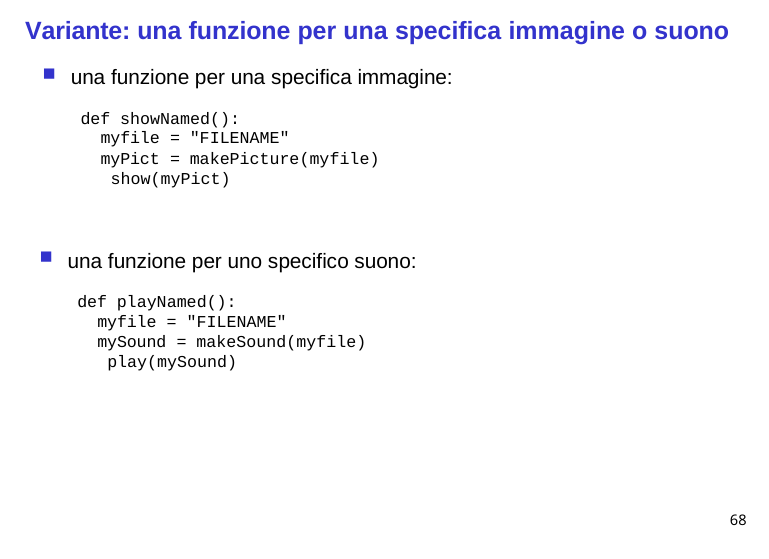

# Variante: una funzione per una specifica immagine o suono
una funzione per una specifica immagine:
def showNamed(): myfile = "FILENAME"
myPict = makePicture(myfile) show(myPict)
una funzione per uno specifico suono:
def playNamed(): myfile = "FILENAME"
mySound = makeSound(myfile) play(mySound)
68